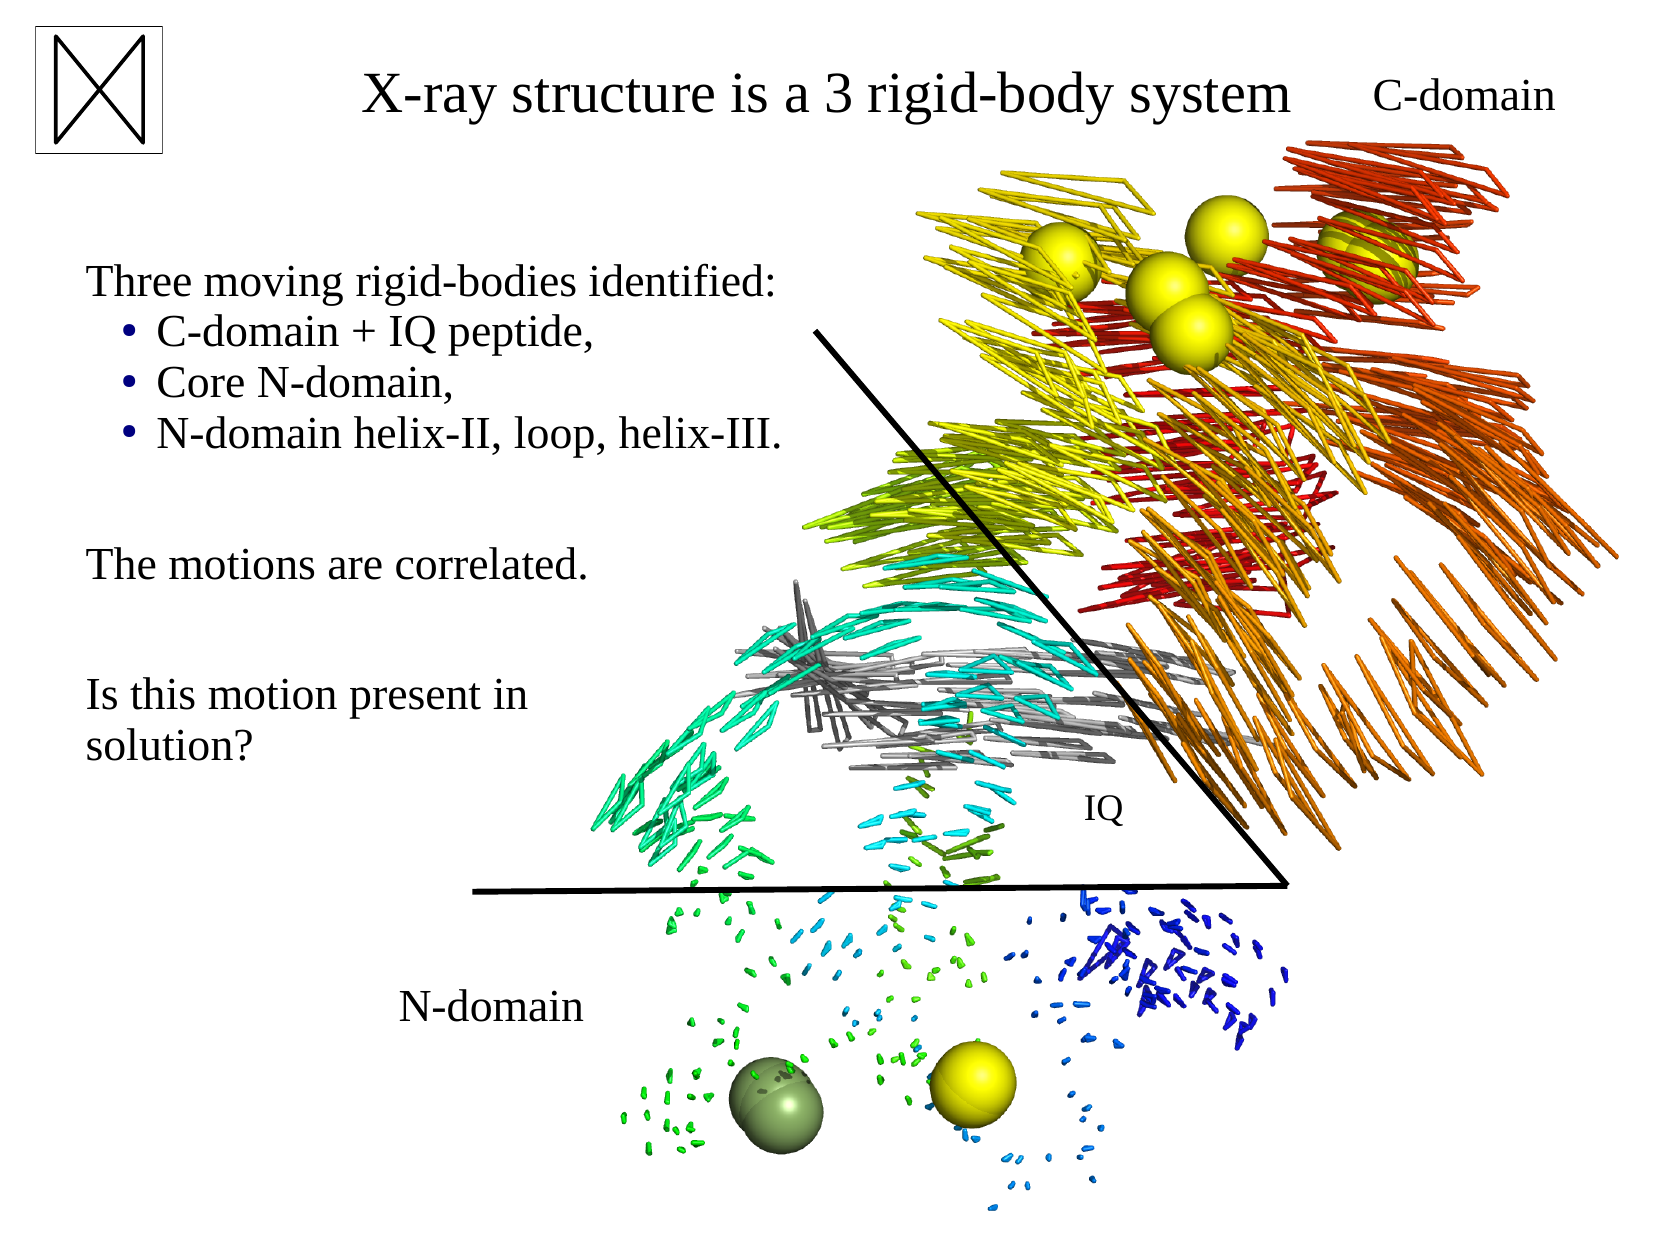

X-ray structure is a 3 rigid-body system
C-domain
Three moving rigid-bodies identified:
C-domain + IQ peptide,
Core N-domain,
N-domain helix-II, loop, helix-III.
The motions are correlated.
Is this motion present in solution?
IQ
N-domain